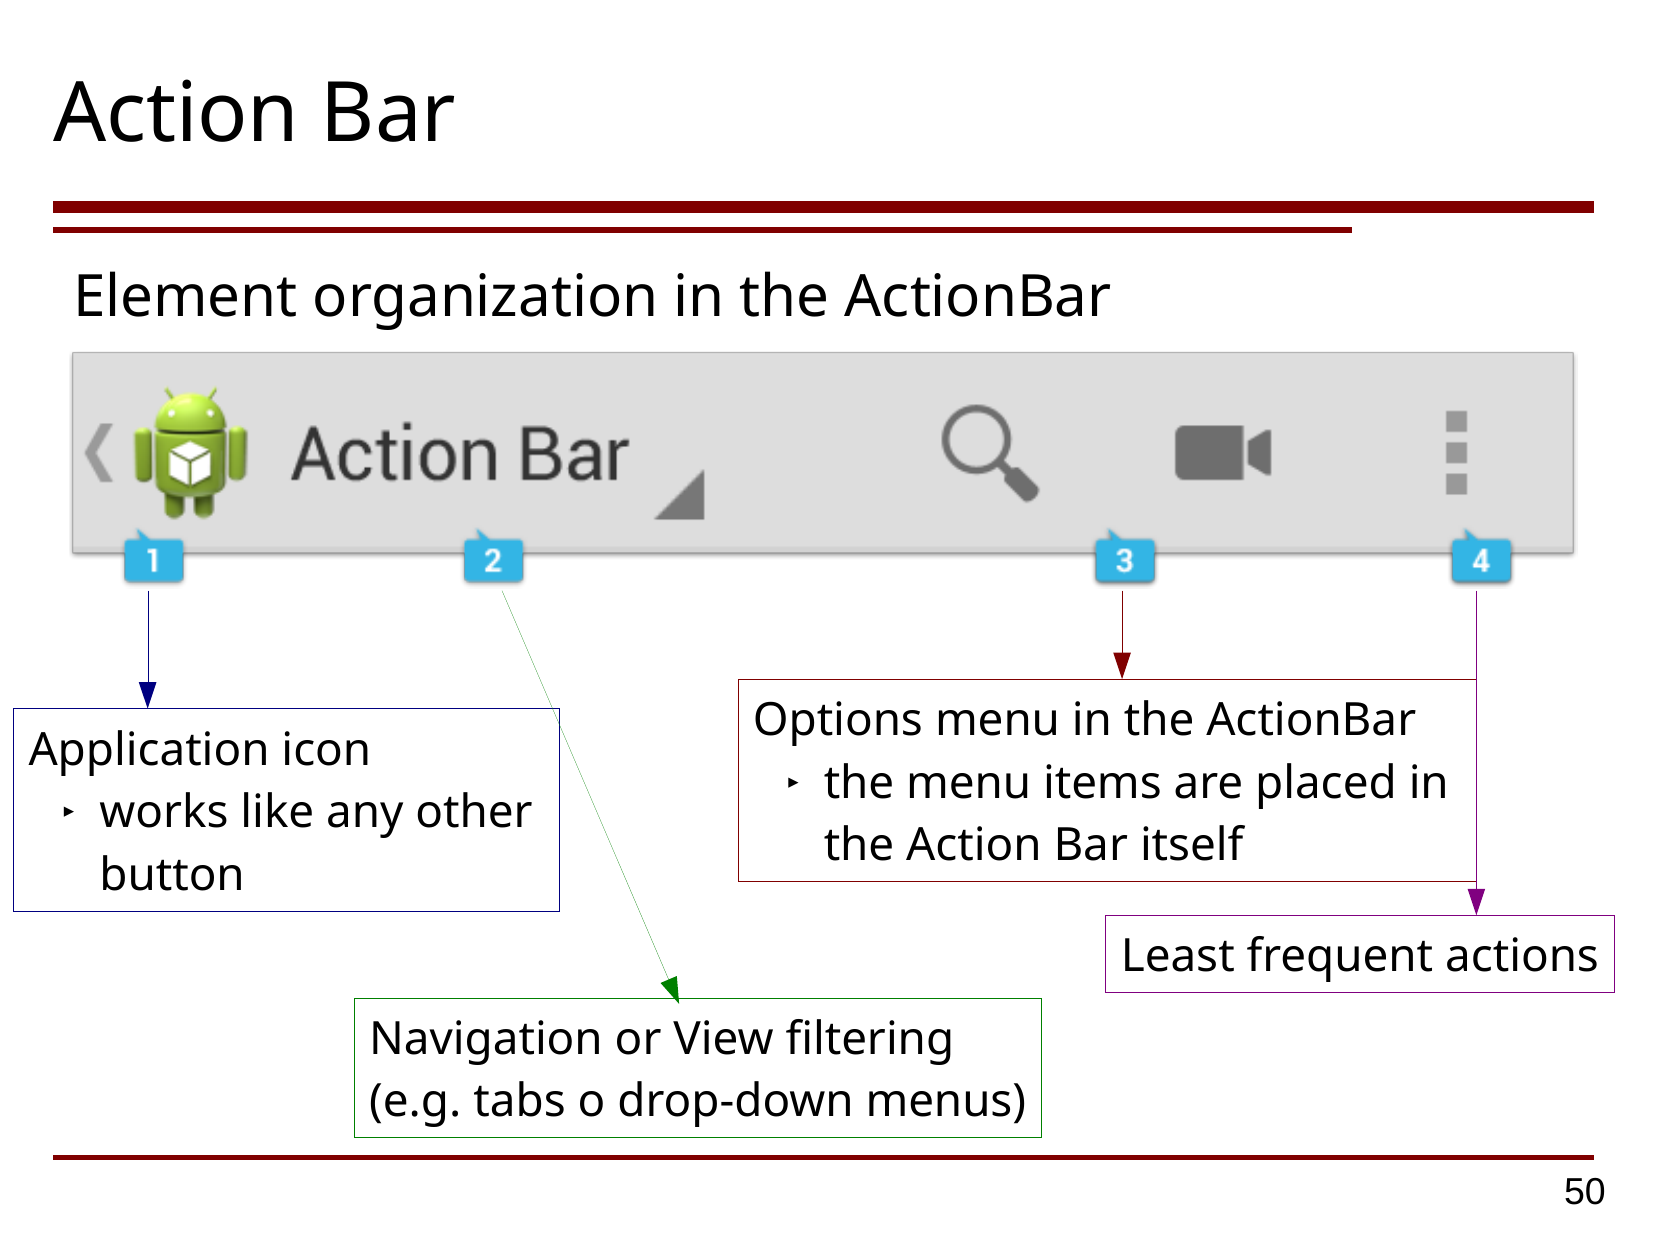

# Action Bar
Element organization in the ActionBar
Options menu in the ActionBar
the menu items are placed in
the Action Bar itself
Application icon
works like any other
button
Least frequent actions
Navigation or View filtering
(e.g. tabs o drop-down menus)